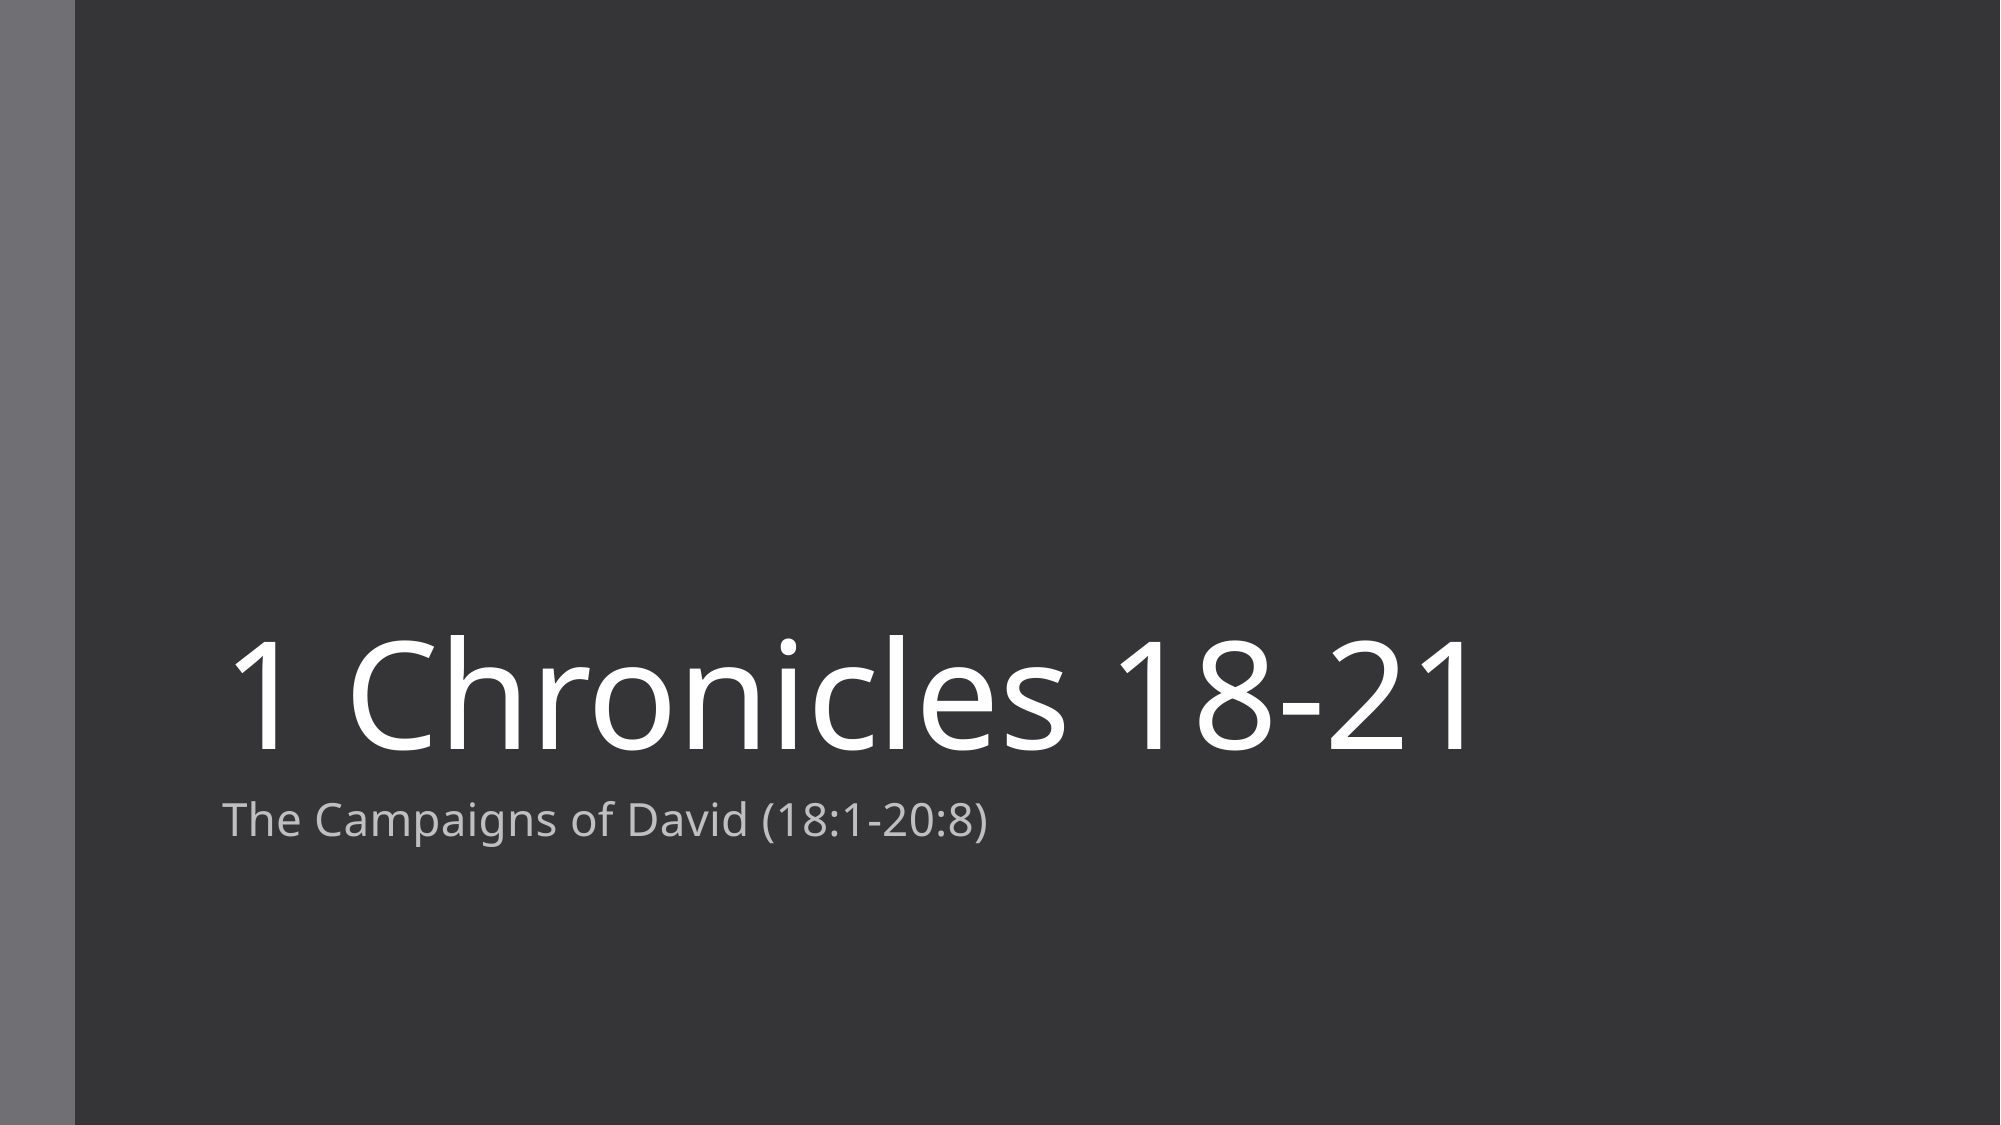

# 1 Chronicles 18-21
The Campaigns of David (18:1-20:8)